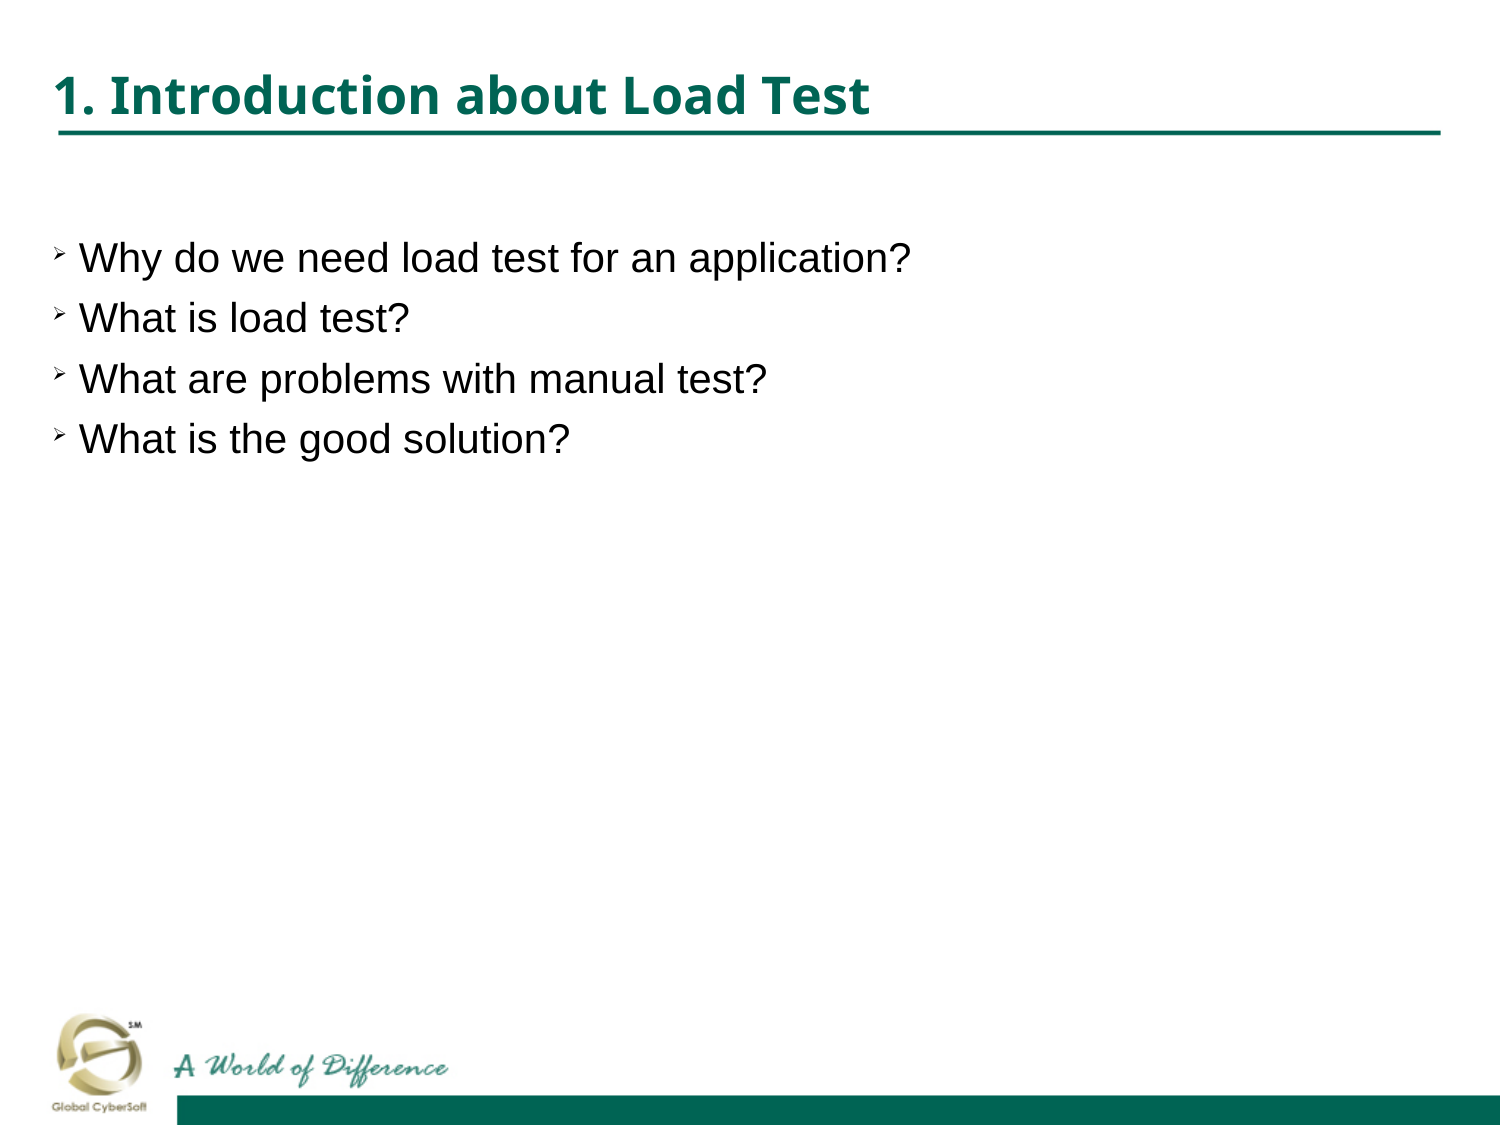

# 1. Introduction about Load Test
 Why do we need load test for an application?
 What is load test?
 What are problems with manual test?
 What is the good solution?